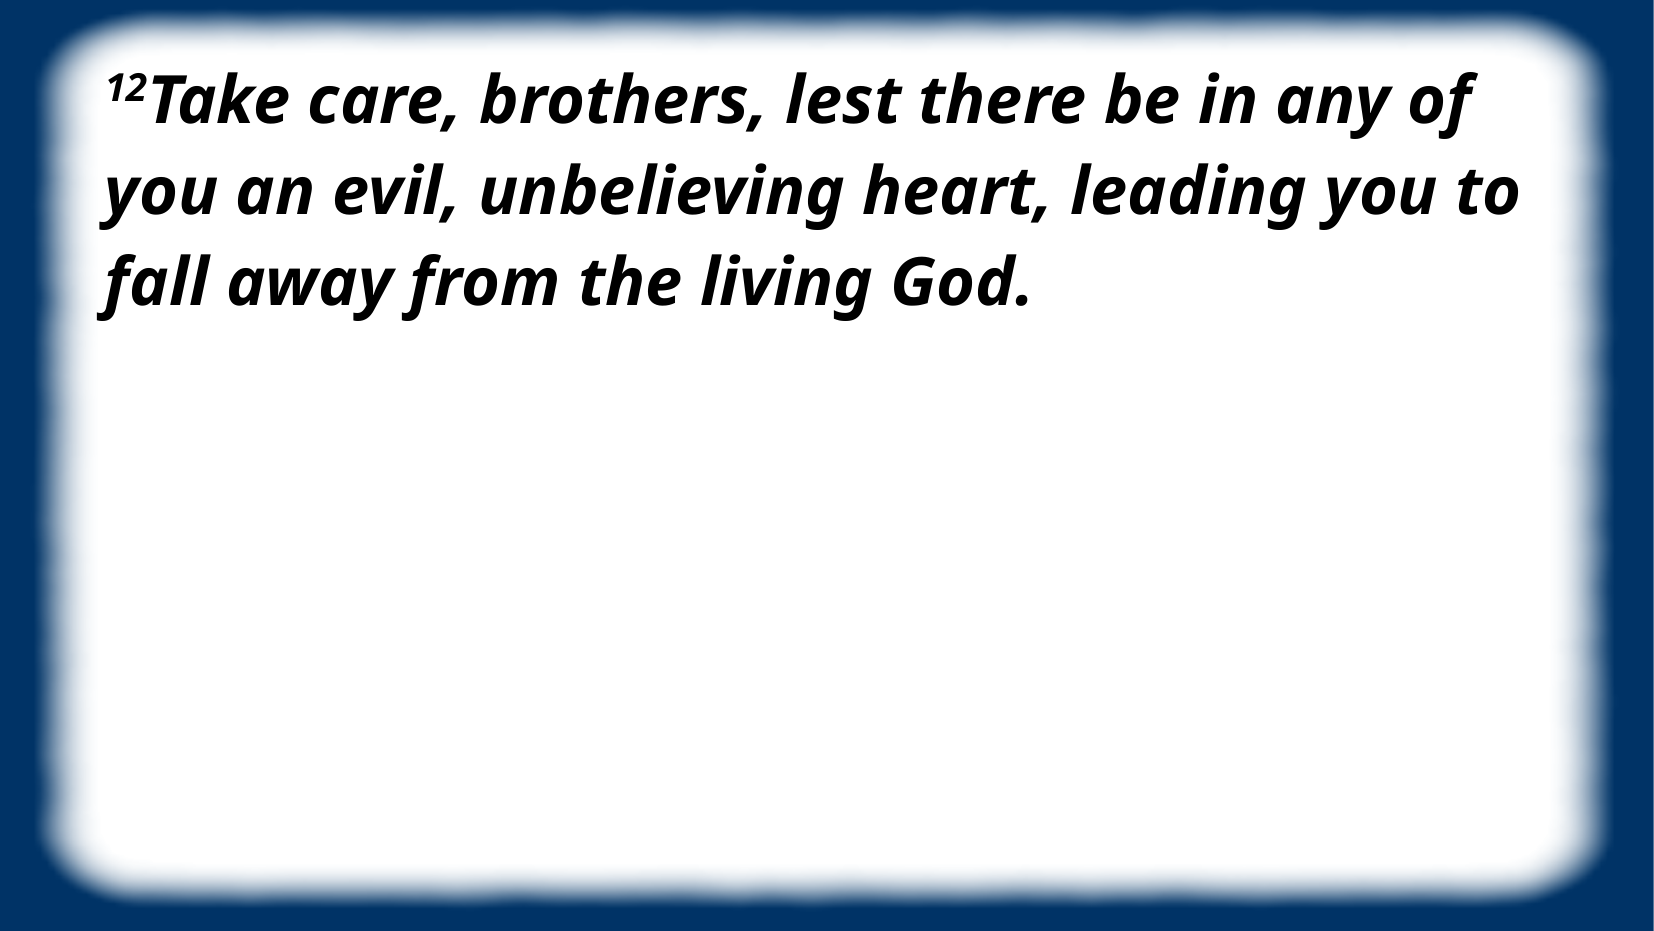

12Take care, brothers, lest there be in any of you an evil, unbelieving heart, leading you to fall away from the living God.